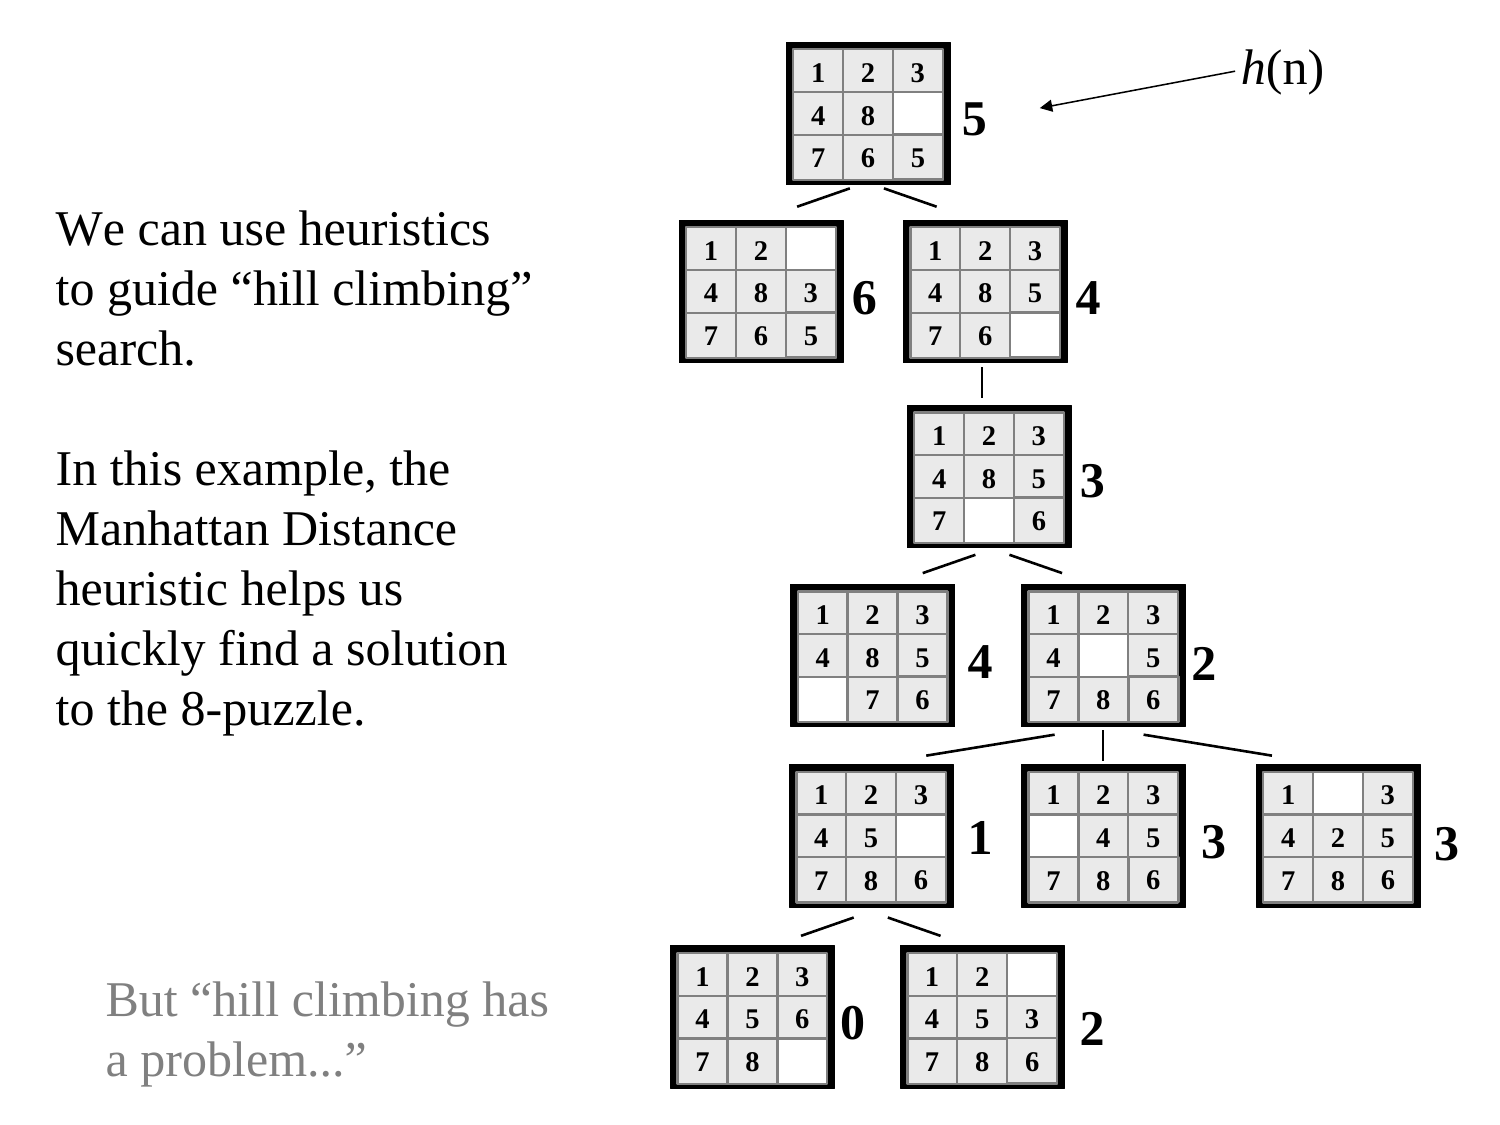

h(n)
5
6
4
3
4
2
1
3
3
0
2
We can use heuristics to guide “hill climbing” search.
In this example, the Manhattan Distance heuristic helps us quickly find a solution to the 8-puzzle.
But “hill climbing has a problem...”